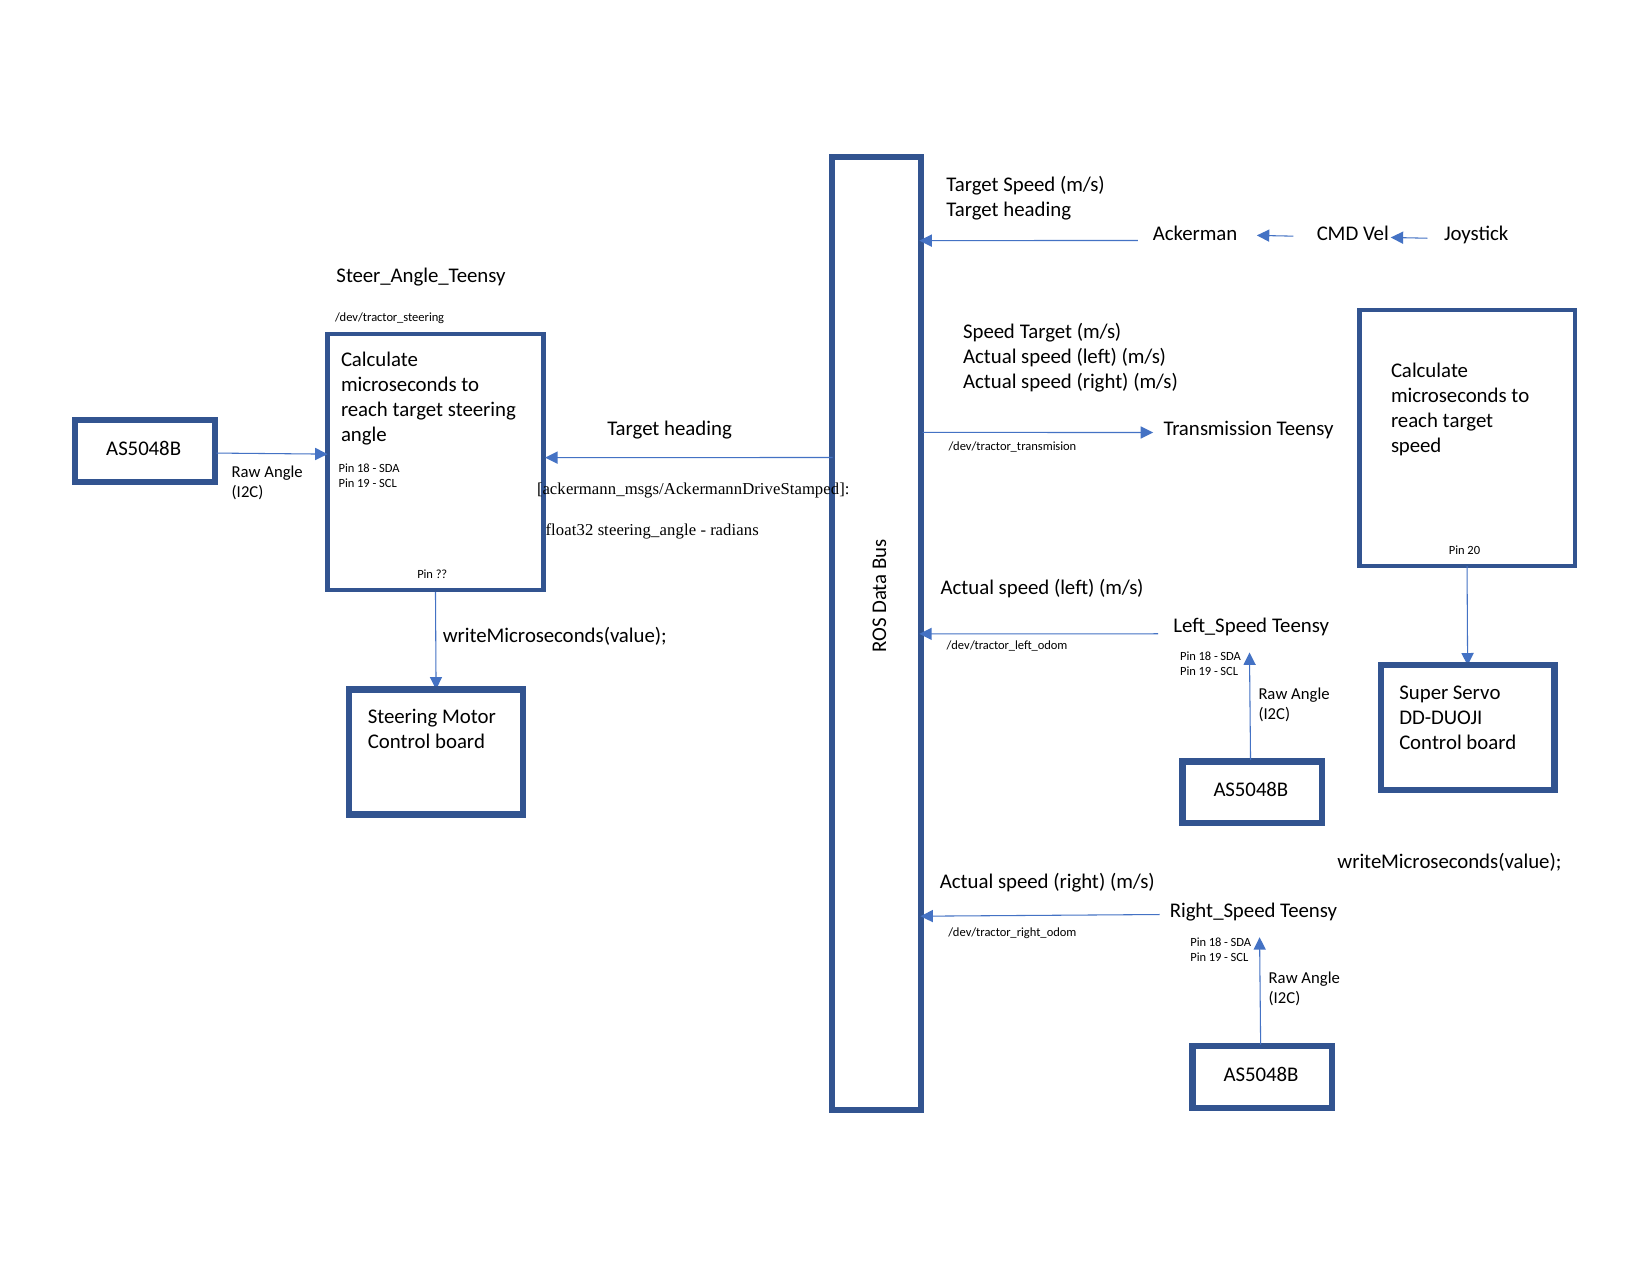

Target Speed (m/s)
Target heading
Ackerman
CMD Vel
Joystick
Steer_Angle_Teensy
/dev/tractor_steering
Speed Target (m/s)
Actual speed (left) (m/s)
Actual speed (right) (m/s)
Calculate microseconds to reach target steering angle
Calculate microseconds to reach target speed
Target heading
Transmission Teensy
AS5048B
/dev/tractor_transmision
Pin 18 - SDA
Pin 19 - SCL
Raw Angle
(I2C)
[ackermann_msgs/AckermannDriveStamped]:
 float32 steering_angle - radians
Pin 20
Pin ??
Actual speed (left) (m/s)
ROS Data Bus
Left_Speed Teensy
writeMicroseconds(value);
/dev/tractor_left_odom
Pin 18 - SDA
Pin 19 - SCL
Super Servo
DD-DUOJI
Control board
Raw Angle
(I2C)
Steering Motor
Control board
AS5048B
writeMicroseconds(value);
Actual speed (right) (m/s)
Right_Speed Teensy
/dev/tractor_right_odom
Pin 18 - SDA
Pin 19 - SCL
Raw Angle
(I2C)
AS5048B